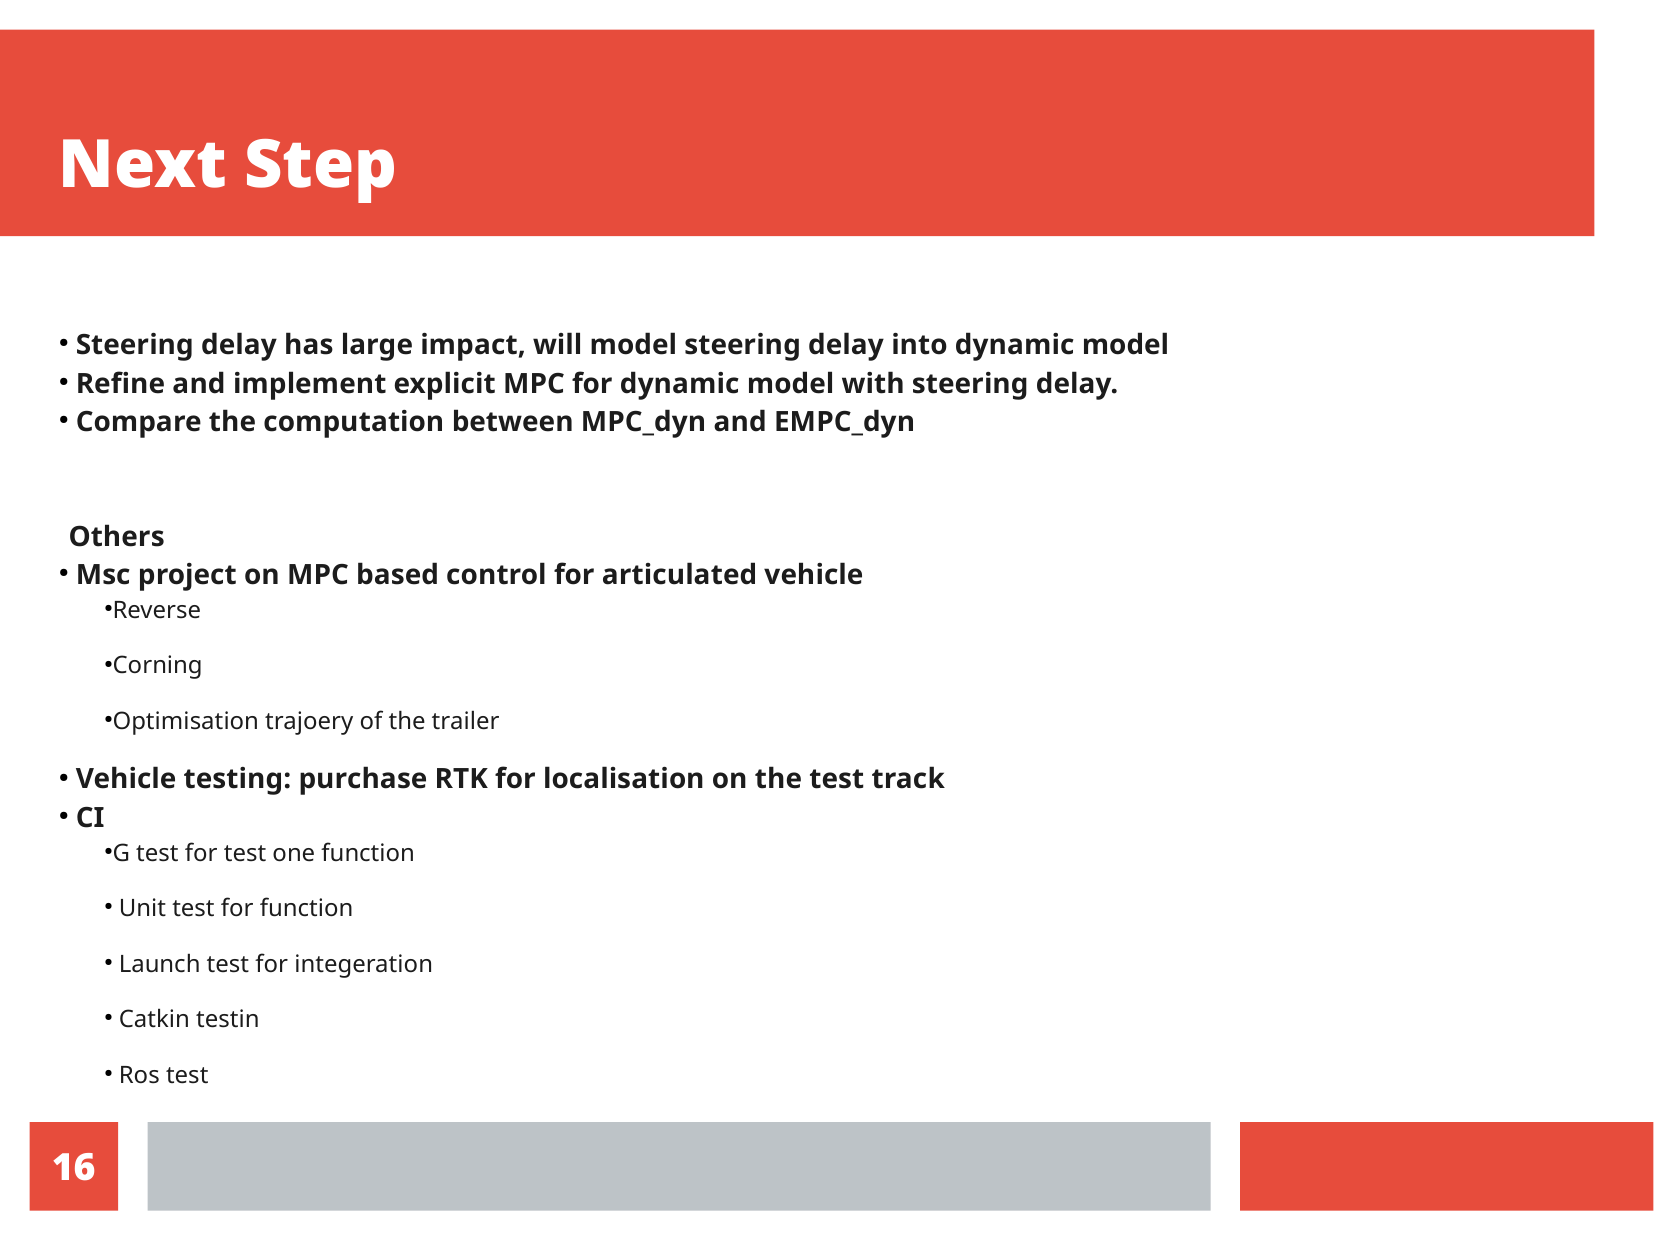

# Next Step
 Steering delay has large impact, will model steering delay into dynamic model
 Refine and implement explicit MPC for dynamic model with steering delay.
 Compare the computation between MPC_dyn and EMPC_dyn
Others
 Msc project on MPC based control for articulated vehicle
Reverse
Corning
Optimisation trajoery of the trailer
 Vehicle testing: purchase RTK for localisation on the test track
 CI
G test for test one function
 Unit test for function
 Launch test for integeration
 Catkin testin
 Ros test
16